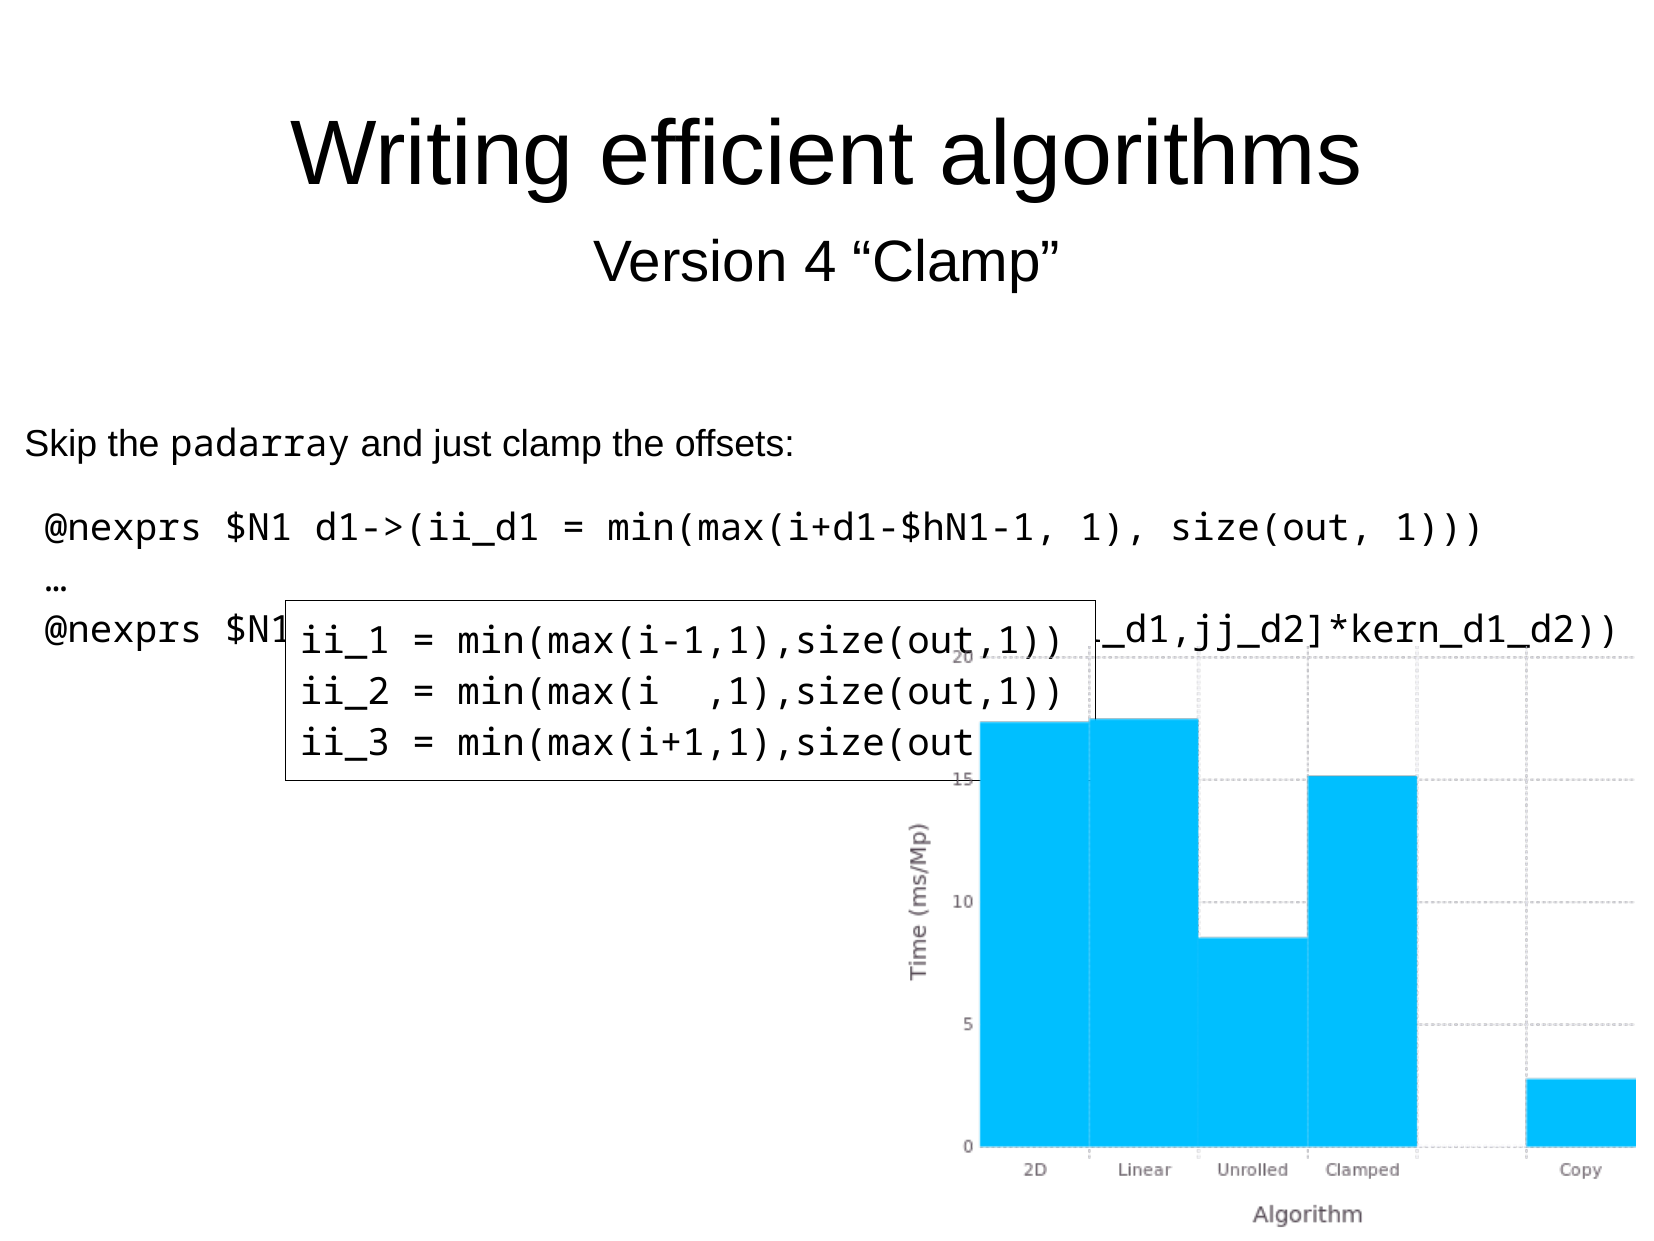

# Writing efficient algorithms
Version 4 “Clamp”
Skip the padarray and just clamp the offsets:
@nexprs $N1 d1->(ii_d1 = min(max(i+d1-$hN1-1, 1), size(out, 1)))
…
@nexprs $N1 d1->(@nexprs $N2 d2->(tmp += img[ii_d1,jj_d2]*kern_d1_d2))
ii_1 = min(max(i-1,1),size(out,1))
ii_2 = min(max(i ,1),size(out,1))
ii_3 = min(max(i+1,1),size(out,1))